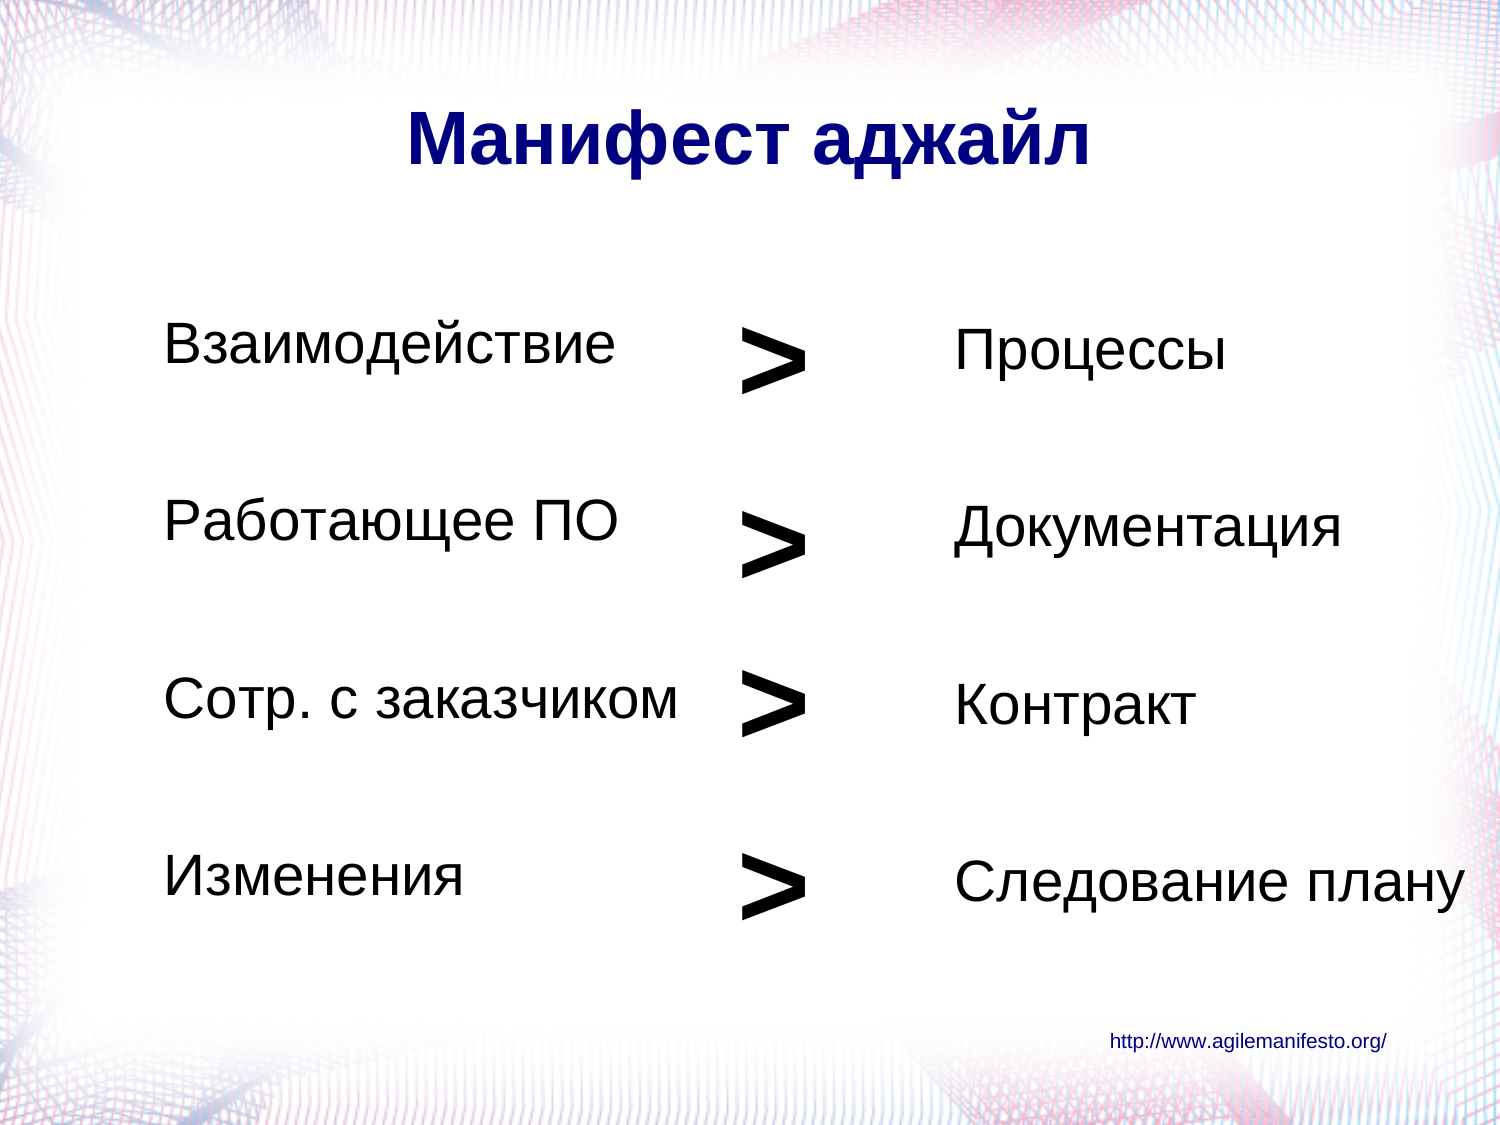

# Манифест аджайл
>
Взаимодействие
Работающее ПО
Сотр. с заказчиком
Изменения
Процессы
Документация
Контракт
Следование плану
>
>
>
http://www.agilemanifesto.org/